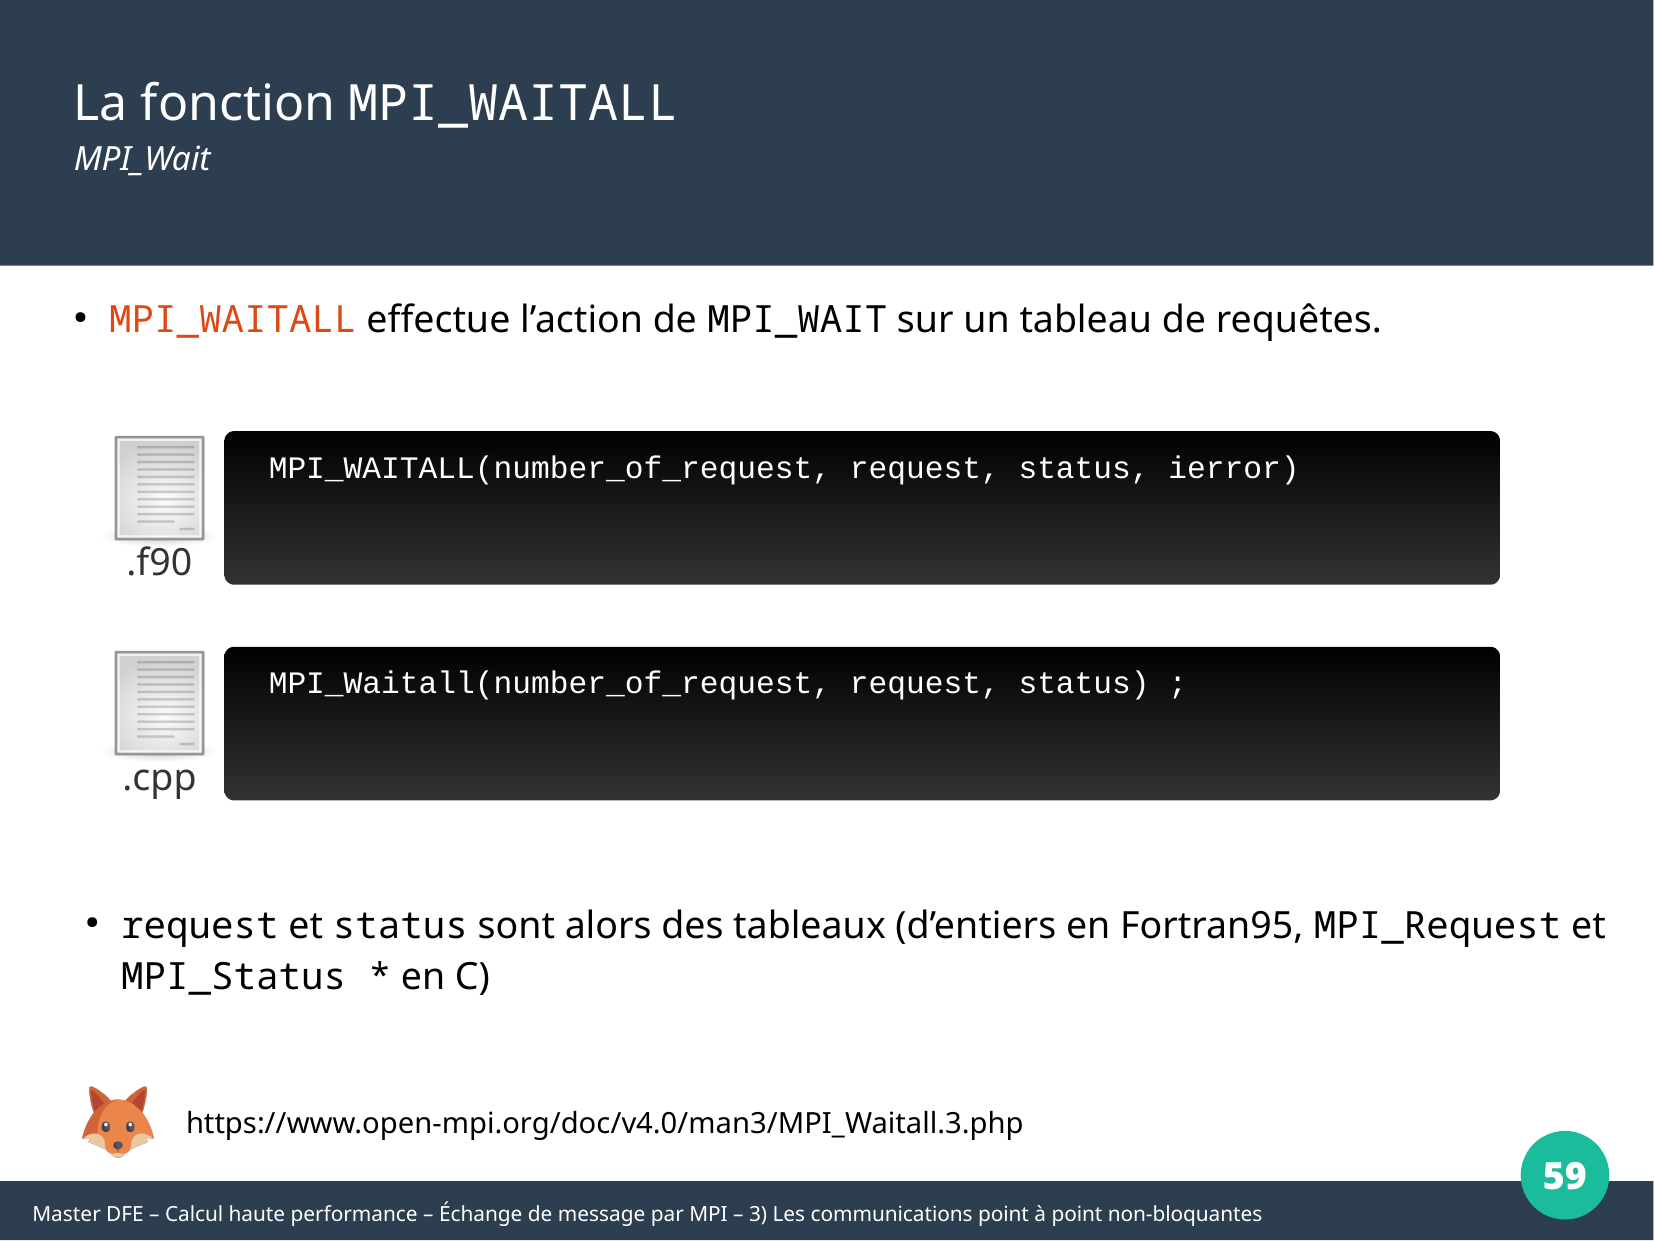

La fonction MPI_WAITALL
MPI_Wait
MPI_WAITALL effectue l’action de MPI_WAIT sur un tableau de requêtes.
MPI_WAITALL(number_of_request, request, status, ierror)
.f90
MPI_Waitall(number_of_request, request, status) ;
.cpp
request et status sont alors des tableaux (d’entiers en Fortran95, MPI_Request et MPI_Status * en C)
https://www.open-mpi.org/doc/v4.0/man3/MPI_Waitall.3.php
59
Master DFE – Calcul haute performance – Échange de message par MPI – 3) Les communications point à point non-bloquantes